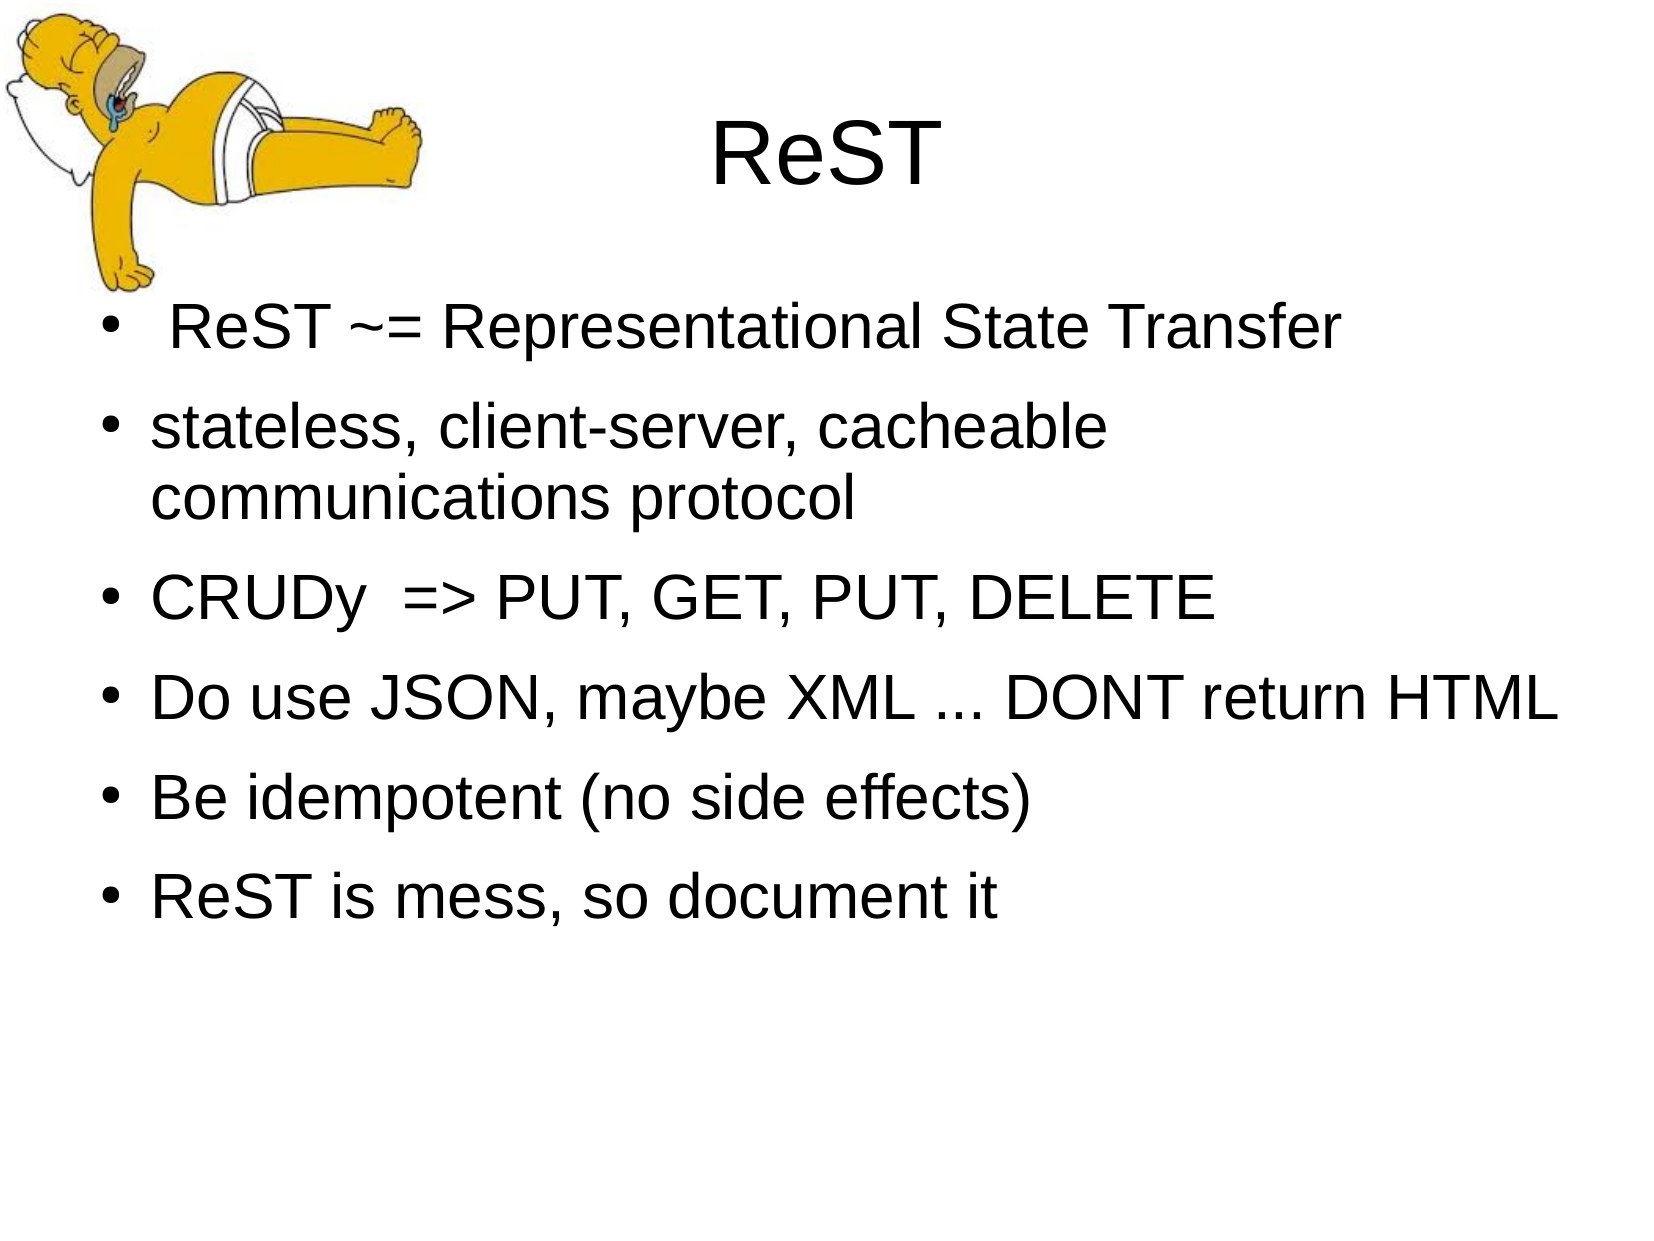

# ReST
 ReST ~= Representational State Transfer
stateless, client-server, cacheable communications protocol
CRUDy => PUT, GET, PUT, DELETE
Do use JSON, maybe XML ... DONT return HTML
Be idempotent (no side effects)
ReST is mess, so document it